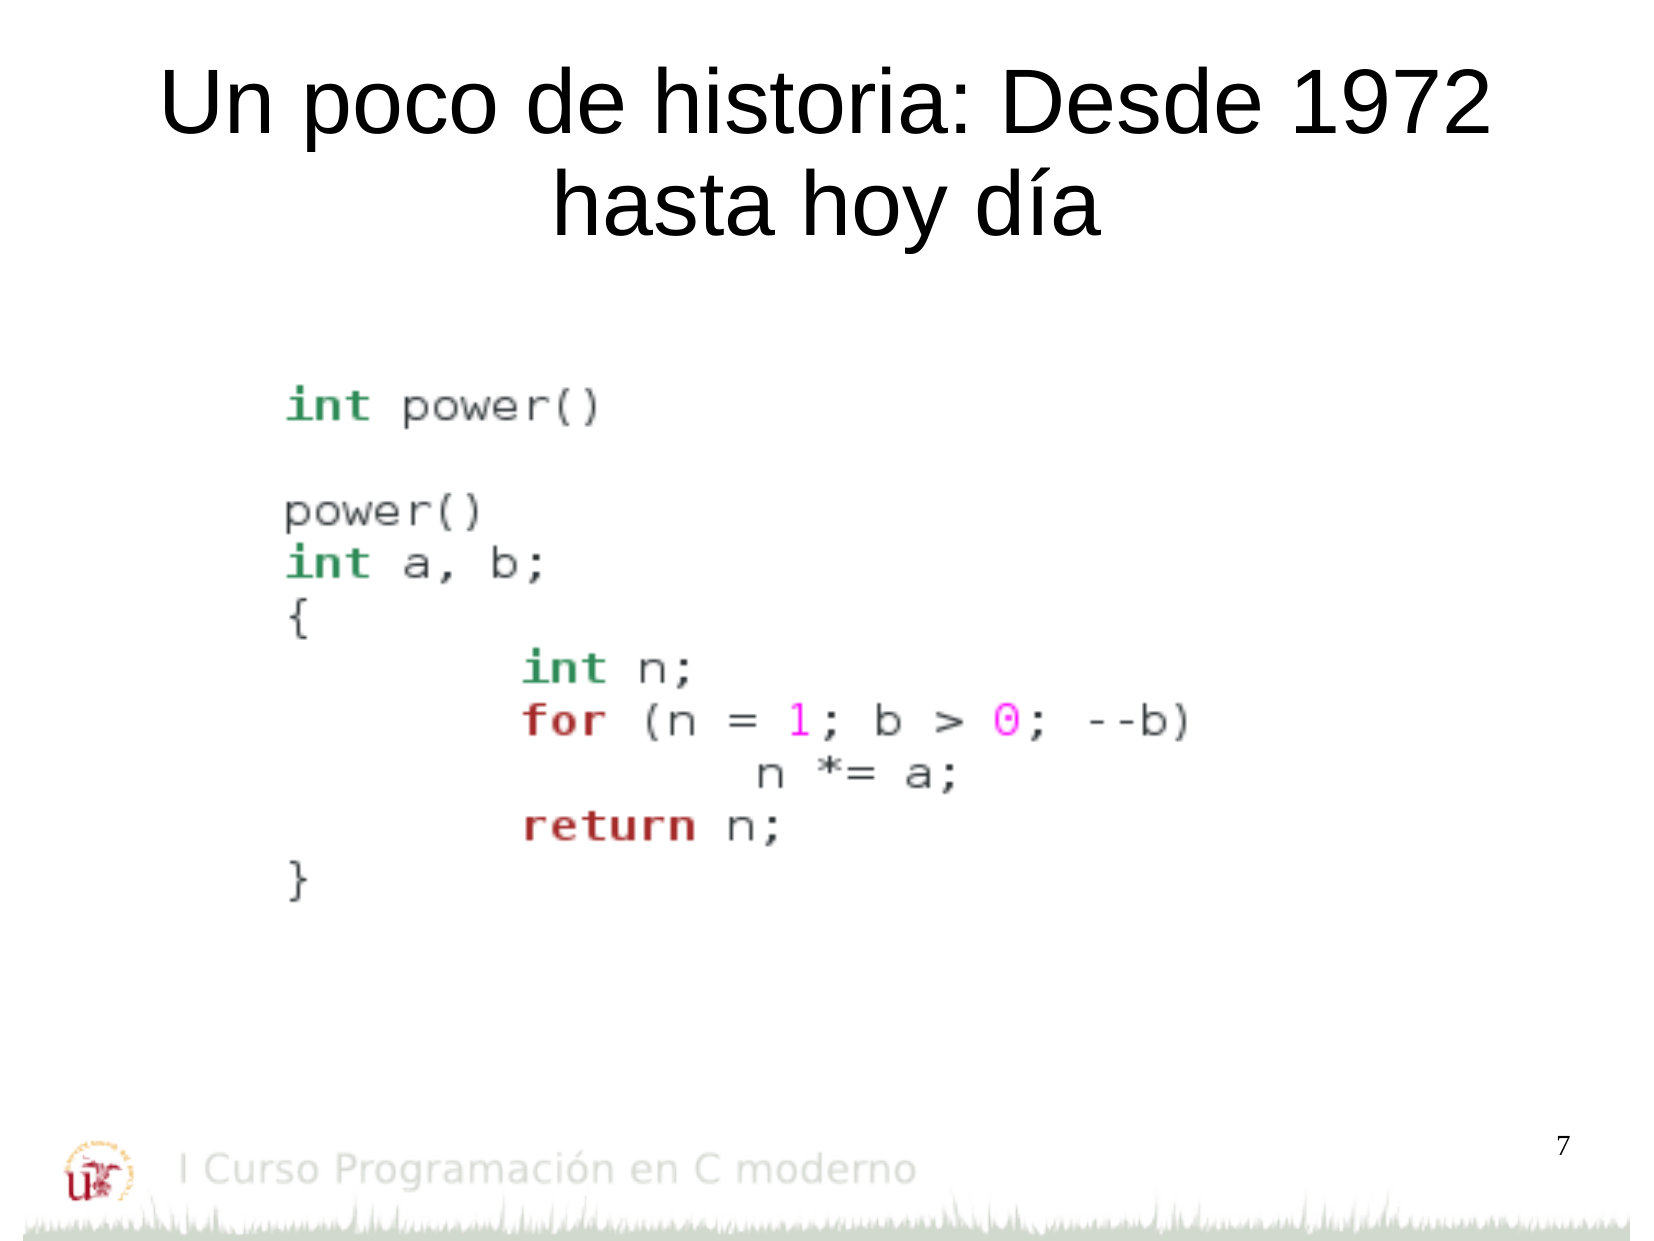

# Un poco de historia: Desde 1972 hasta hoy día
7